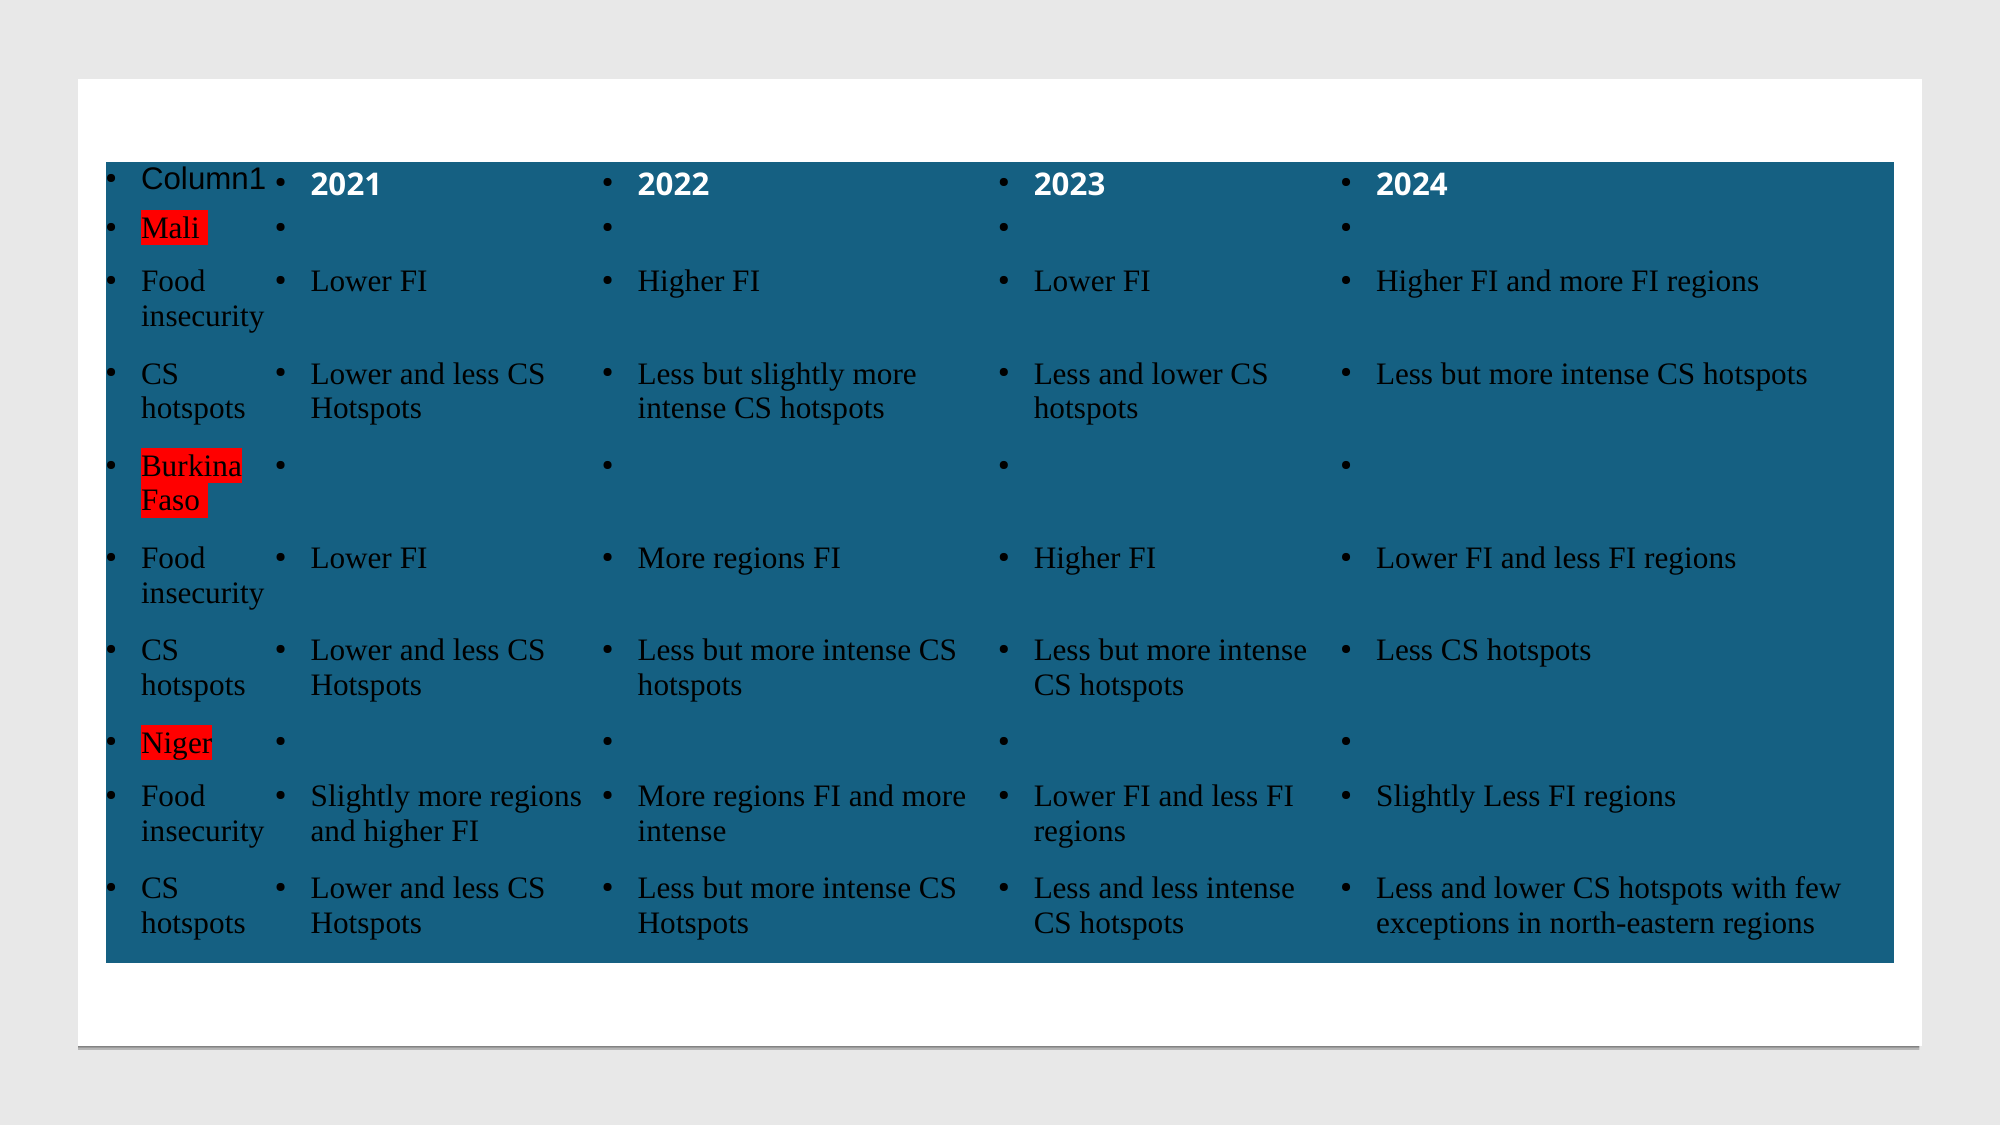

| Column1 | 2021 | 2022 | 2023 | 2024 |
| --- | --- | --- | --- | --- |
| Mali | | | | |
| Food insecurity | Lower FI | Higher FI | Lower FI | Higher FI and more FI regions |
| CS hotspots | Lower and less CS Hotspots | Less but slightly more intense CS hotspots | Less and lower CS hotspots | Less but more intense CS hotspots |
| Burkina Faso | | | | |
| Food insecurity | Lower FI | More regions FI | Higher FI | Lower FI and less FI regions |
| CS hotspots | Lower and less CS Hotspots | Less but more intense CS hotspots | Less but more intense CS hotspots | Less CS hotspots |
| Niger | | | | |
| Food insecurity | Slightly more regions and higher FI | More regions FI and more intense | Lower FI and less FI regions | Slightly Less FI regions |
| CS hotspots | Lower and less CS Hotspots | Less but more intense CS Hotspots | Less and less intense CS hotspots | Less and lower CS hotspots with few exceptions in north-eastern regions |